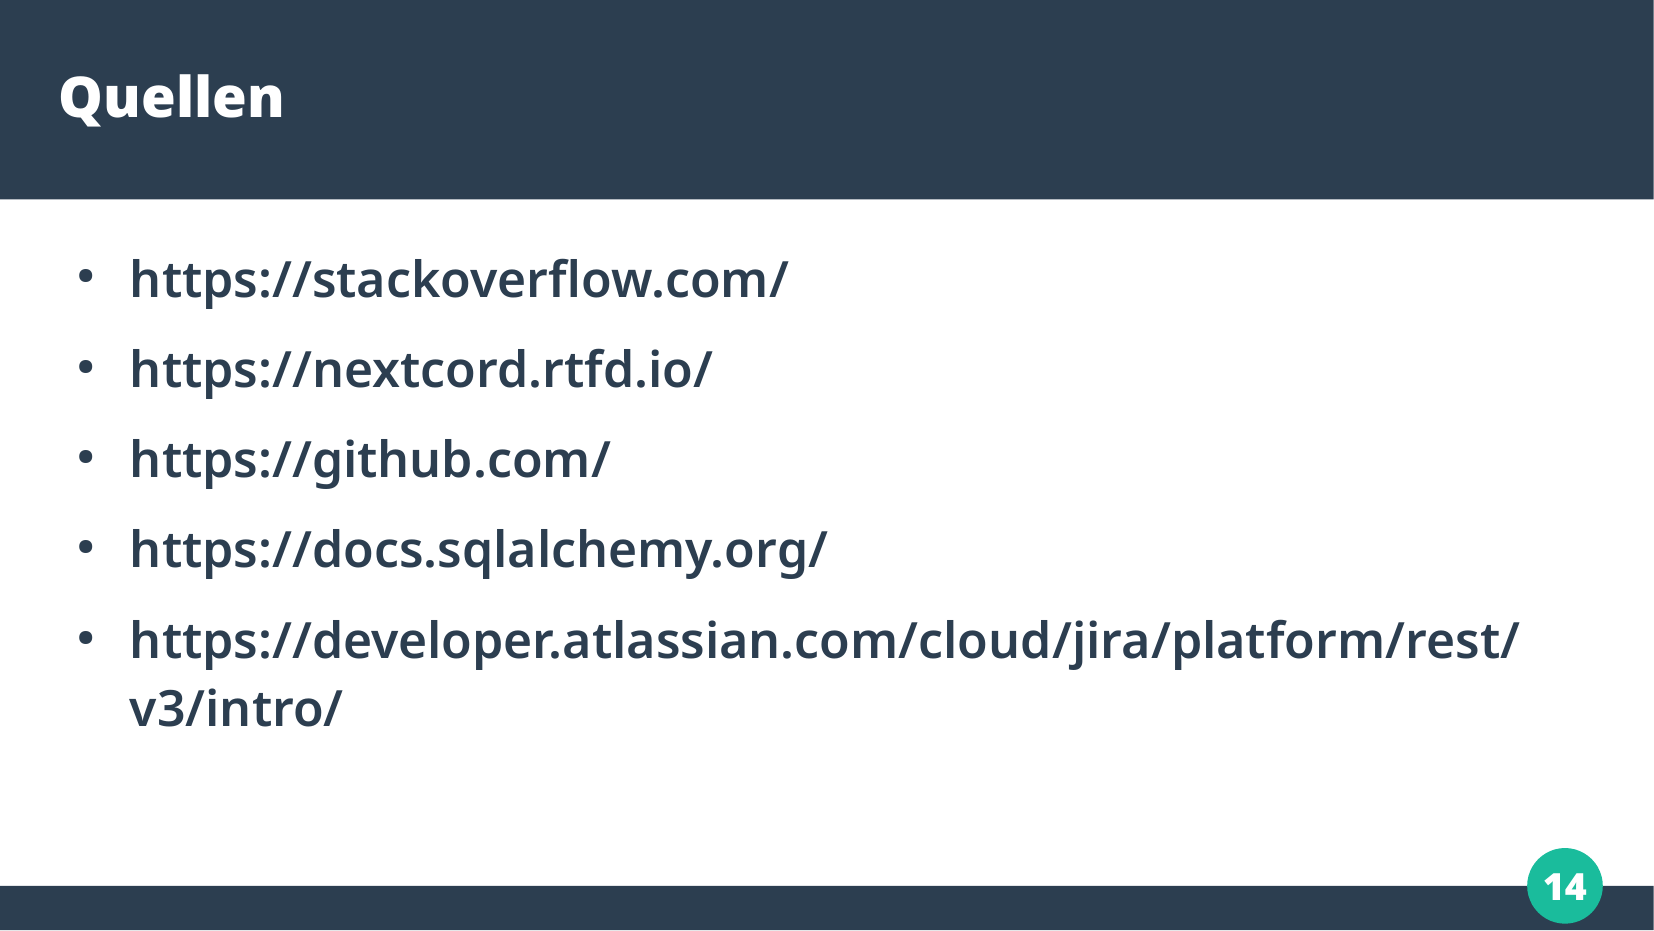

# Quellen
https://stackoverflow.com/
https://nextcord.rtfd.io/
https://github.com/
https://docs.sqlalchemy.org/
https://developer.atlassian.com/cloud/jira/platform/rest/v3/intro/